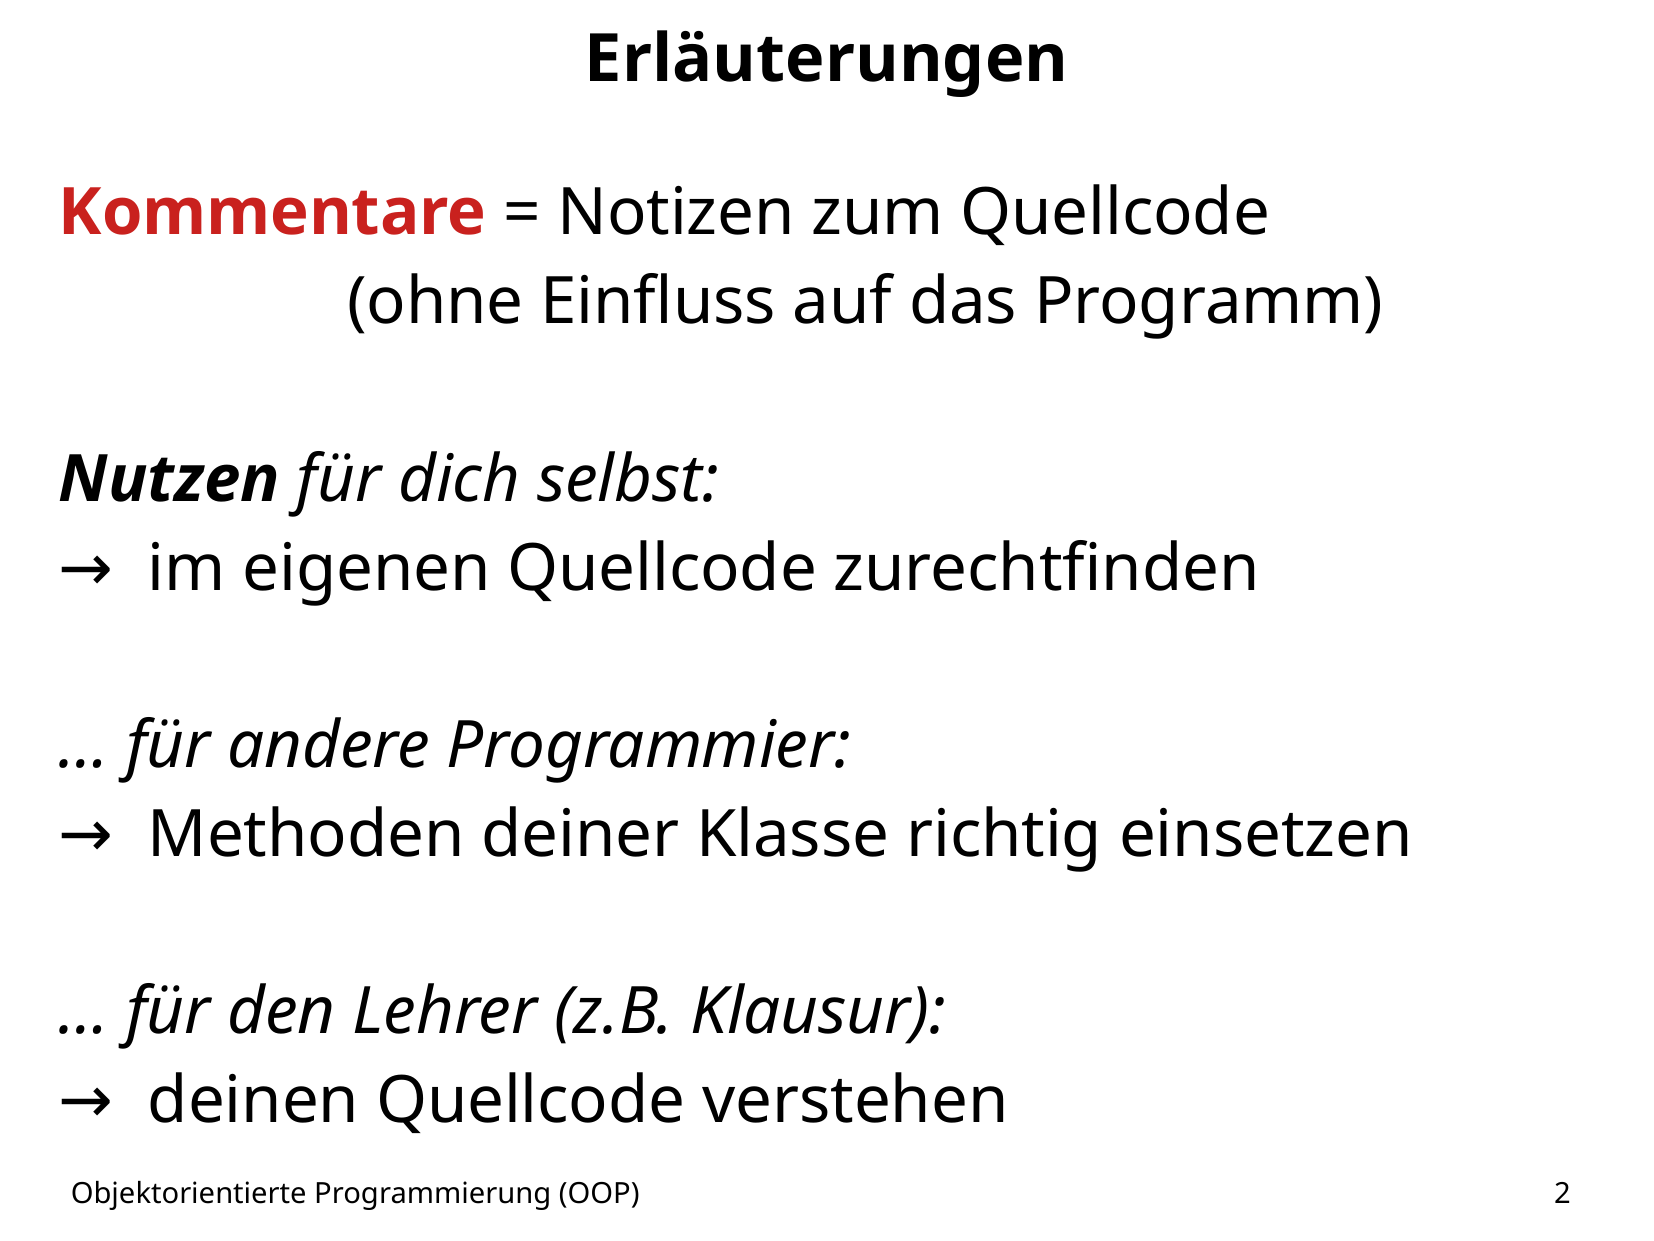

# Erläuterungen
Kommentare = Notizen zum Quellcode
 (ohne Einfluss auf das Programm)
Nutzen für dich selbst:
→ im eigenen Quellcode zurechtfinden
… für andere Programmier:
→ Methoden deiner Klasse richtig einsetzen
… für den Lehrer (z.B. Klausur):
→ deinen Quellcode verstehen
Objektorientierte Programmierung (OOP)
2